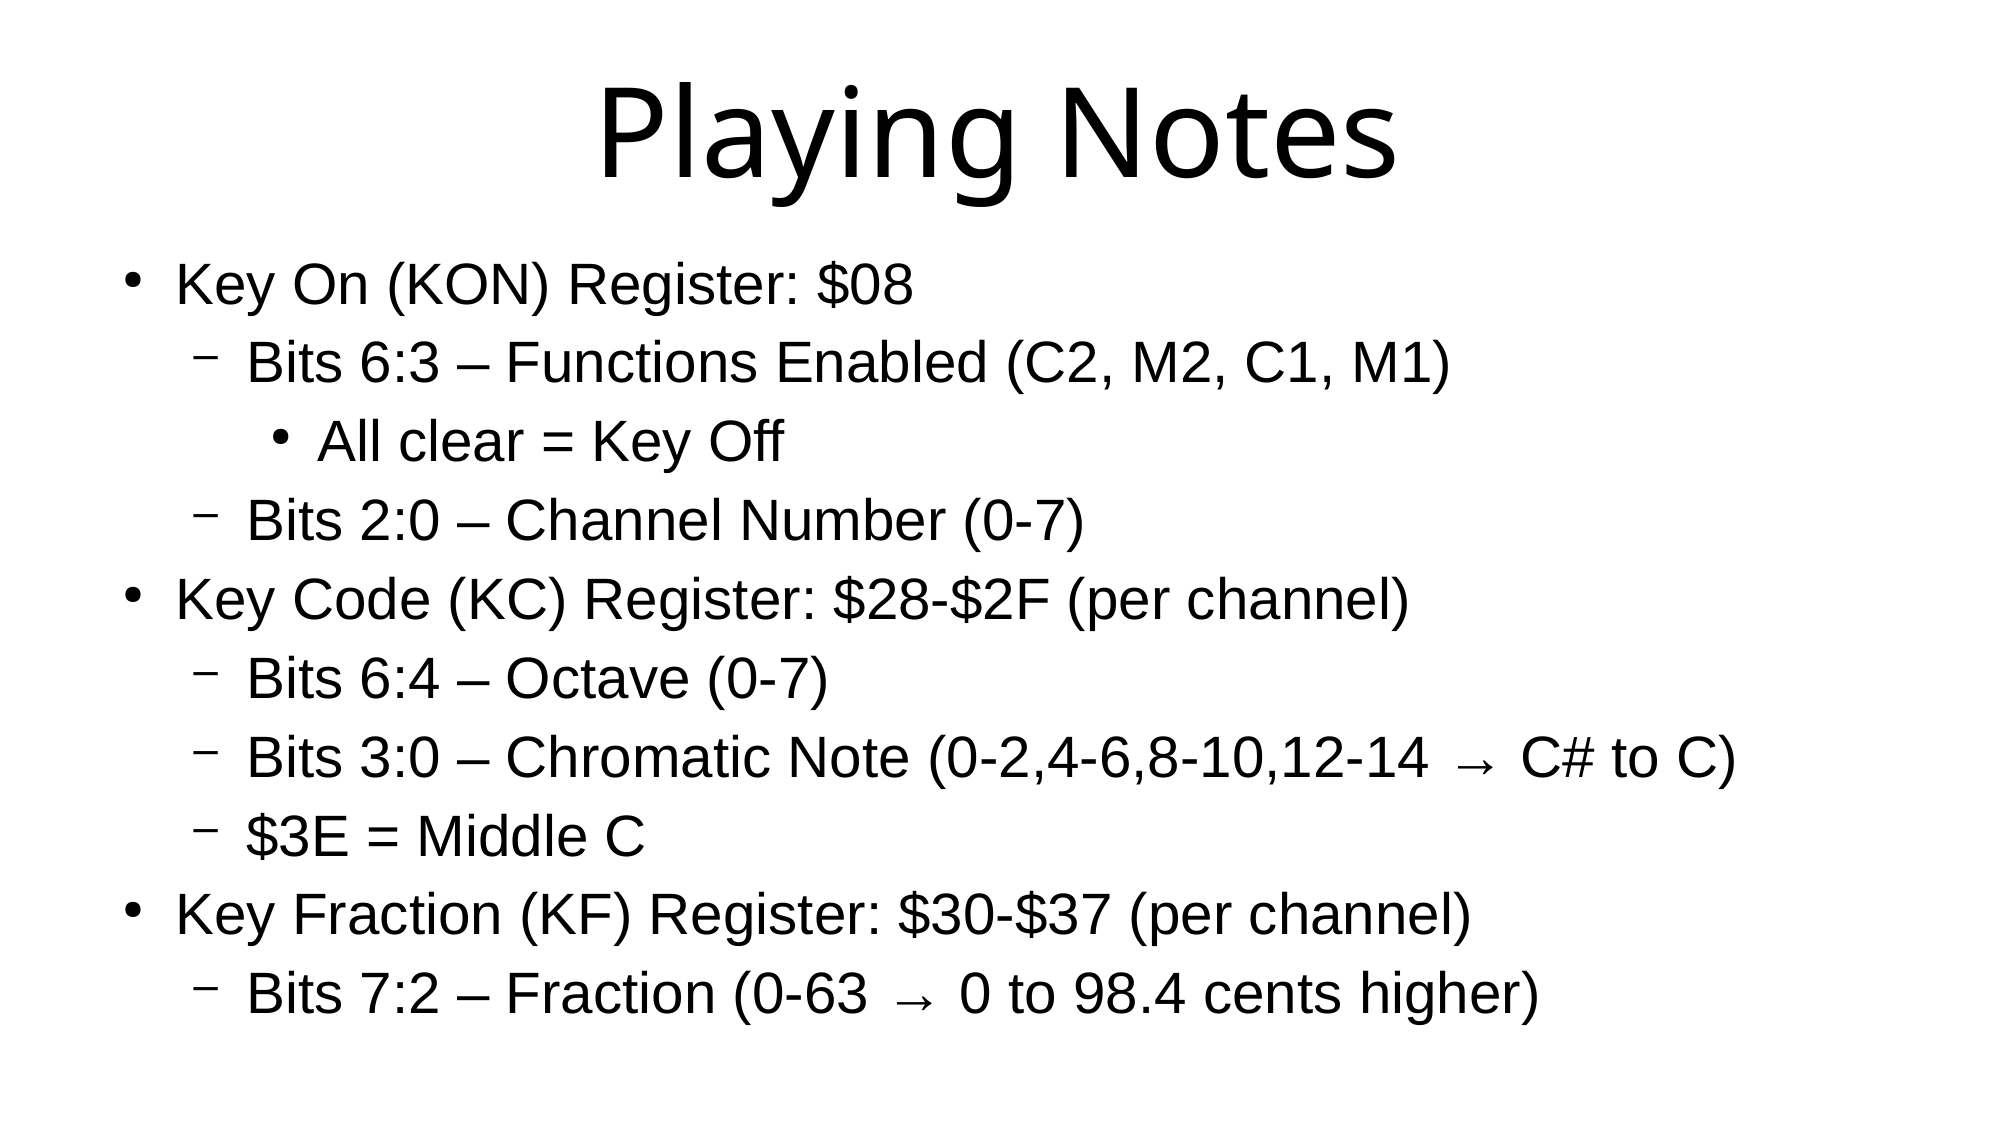

Playing Notes
# Key On (KON) Register: $08
Bits 6:3 – Functions Enabled (C2, M2, C1, M1)
All clear = Key Off
Bits 2:0 – Channel Number (0-7)
Key Code (KC) Register: $28-$2F (per channel)
Bits 6:4 – Octave (0-7)
Bits 3:0 – Chromatic Note (0-2,4-6,8-10,12-14 → C# to C)
$3E = Middle C
Key Fraction (KF) Register: $30-$37 (per channel)
Bits 7:2 – Fraction (0-63 → 0 to 98.4 cents higher)